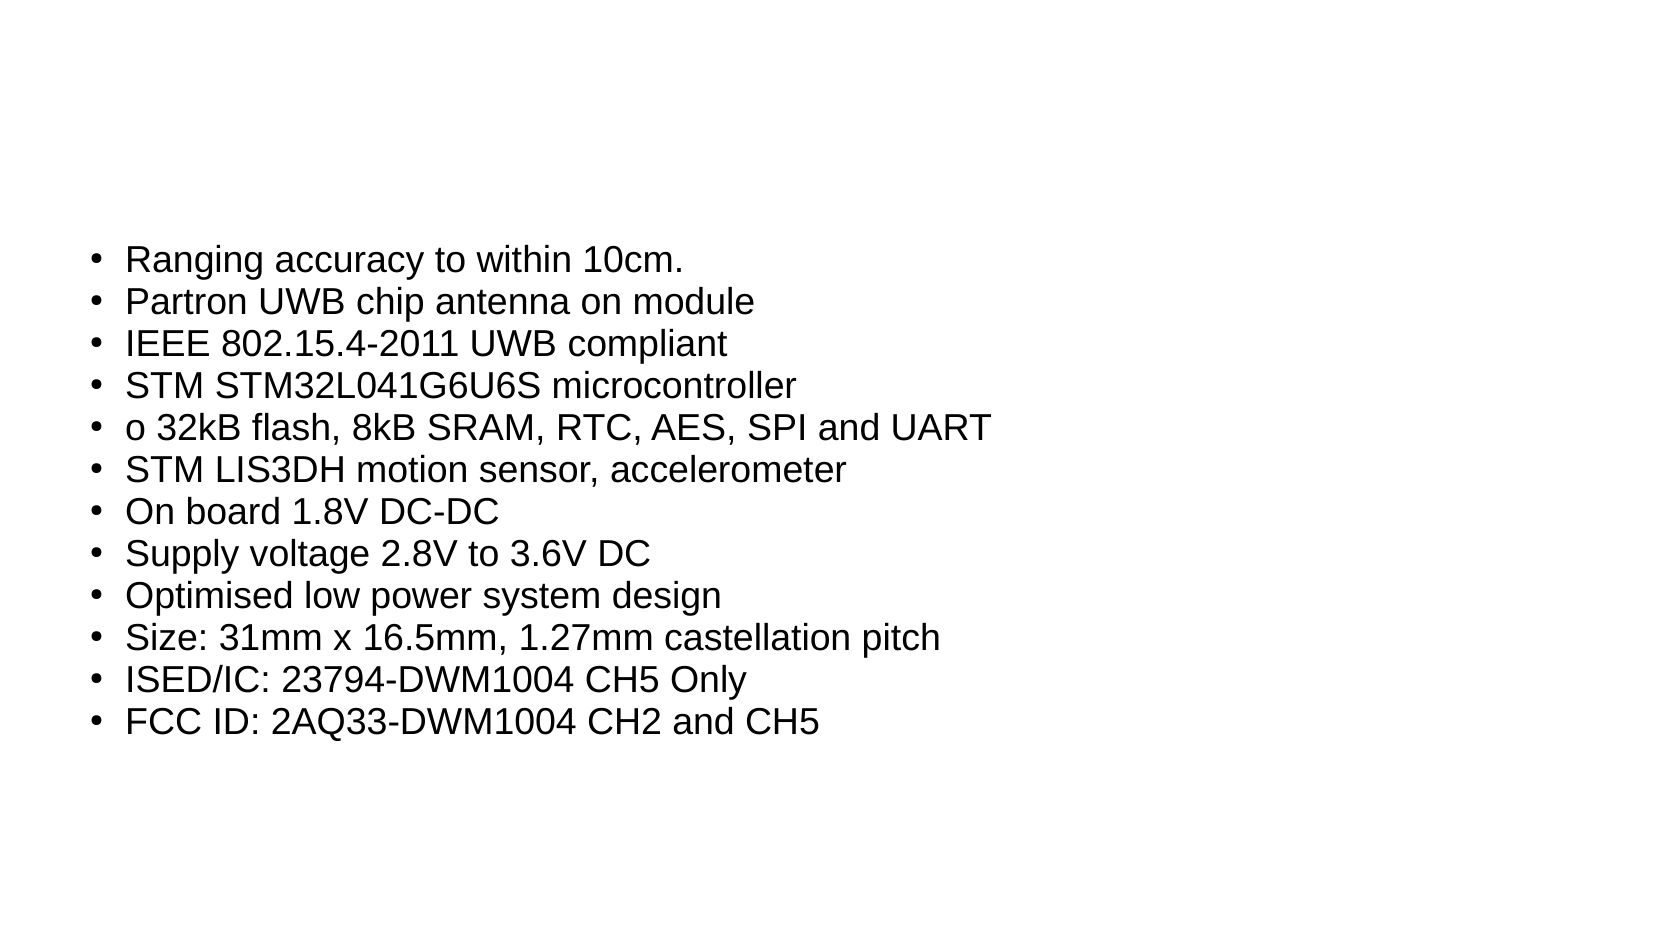

#
Ranging accuracy to within 10cm.
Partron UWB chip antenna on module
IEEE 802.15.4-2011 UWB compliant
STM STM32L041G6U6S microcontroller
o 32kB flash, 8kB SRAM, RTC, AES, SPI and UART
STM LIS3DH motion sensor, accelerometer
On board 1.8V DC-DC
Supply voltage 2.8V to 3.6V DC
Optimised low power system design
Size: 31mm x 16.5mm, 1.27mm castellation pitch
ISED/IC: 23794-DWM1004 CH5 Only
FCC ID: 2AQ33-DWM1004 CH2 and CH5